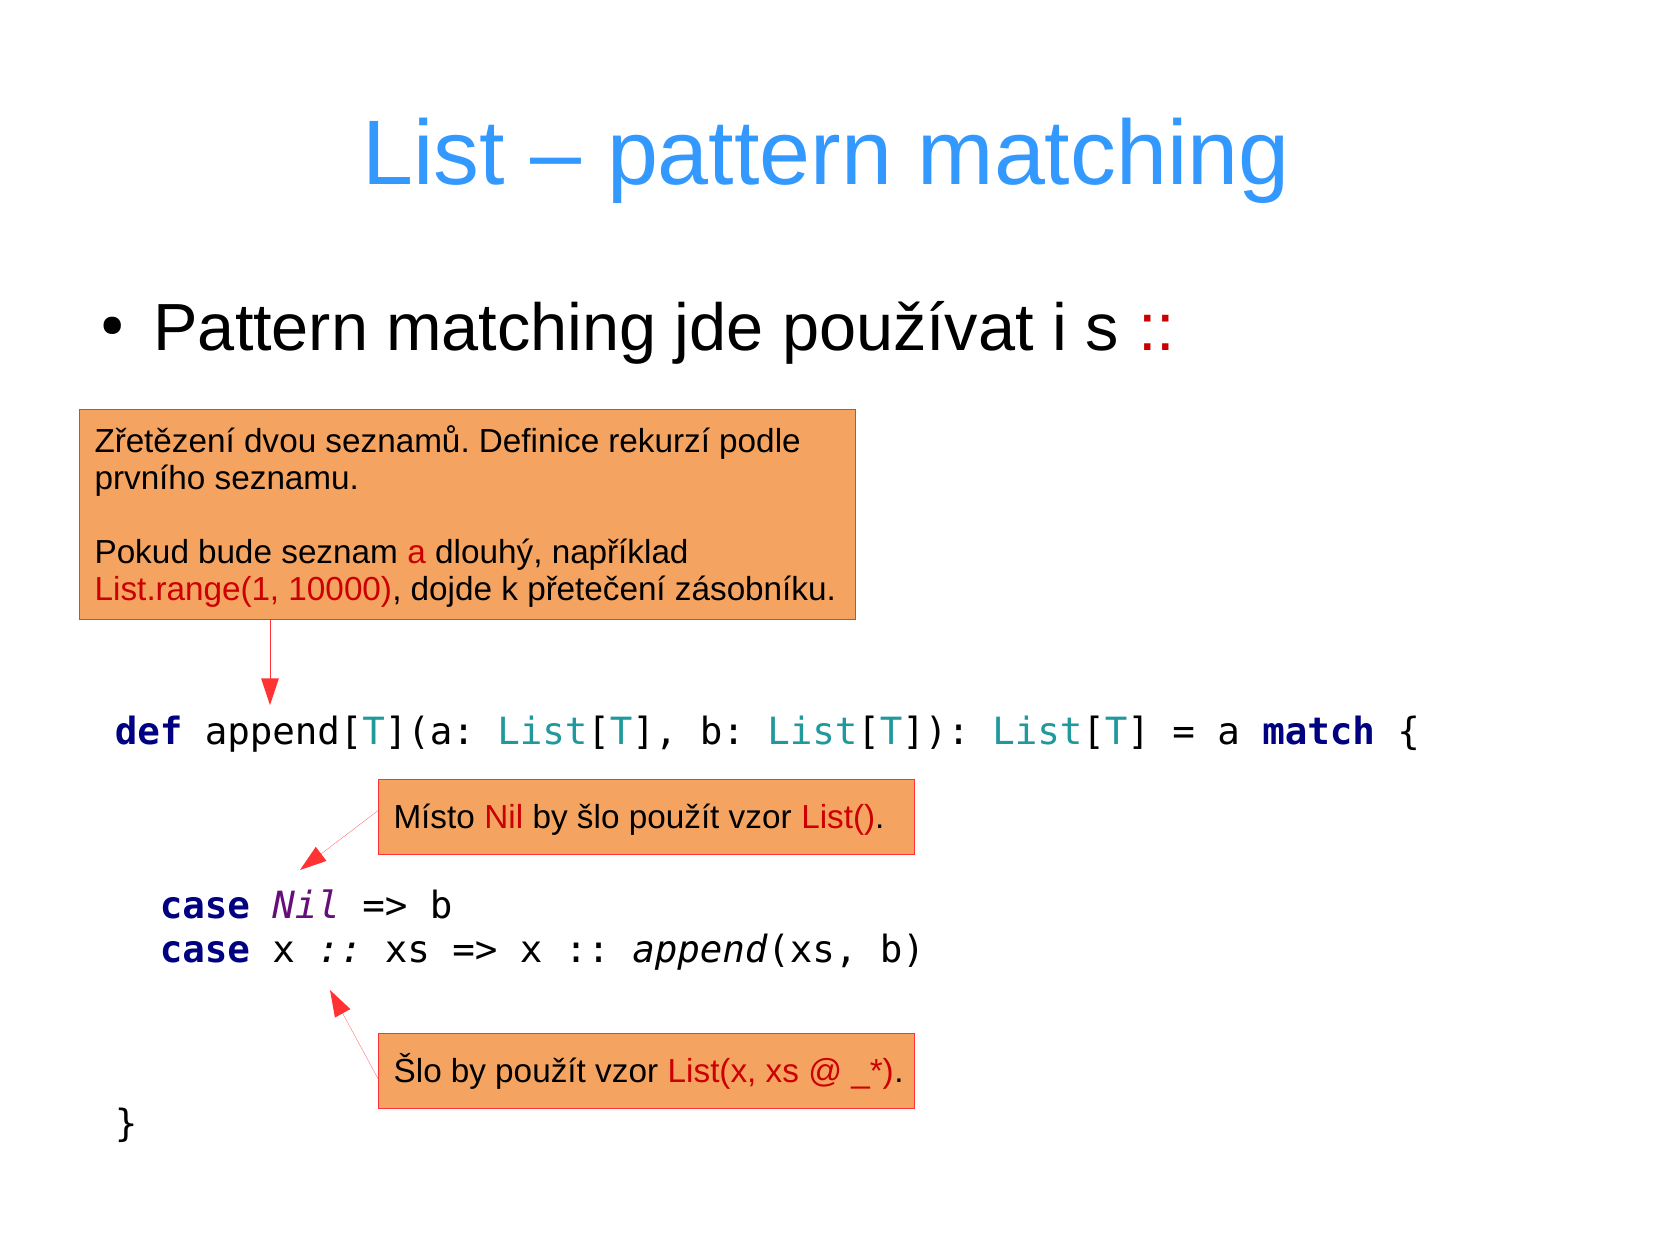

# List – pattern matching
Pattern matching jde používat i s ::
Zřetězení dvou seznamů. Definice rekurzí podle
prvního seznamu.
Pokud bude seznam a dlouhý, například
List.range(1, 10000), dojde k přetečení zásobníku.
def append[T](a: List[T], b: List[T]): List[T] = a match {
 case Nil => b
 case x :: xs => x :: append(xs, b)
}
Místo Nil by šlo použít vzor List().
Šlo by použít vzor List(x, xs @ _*).